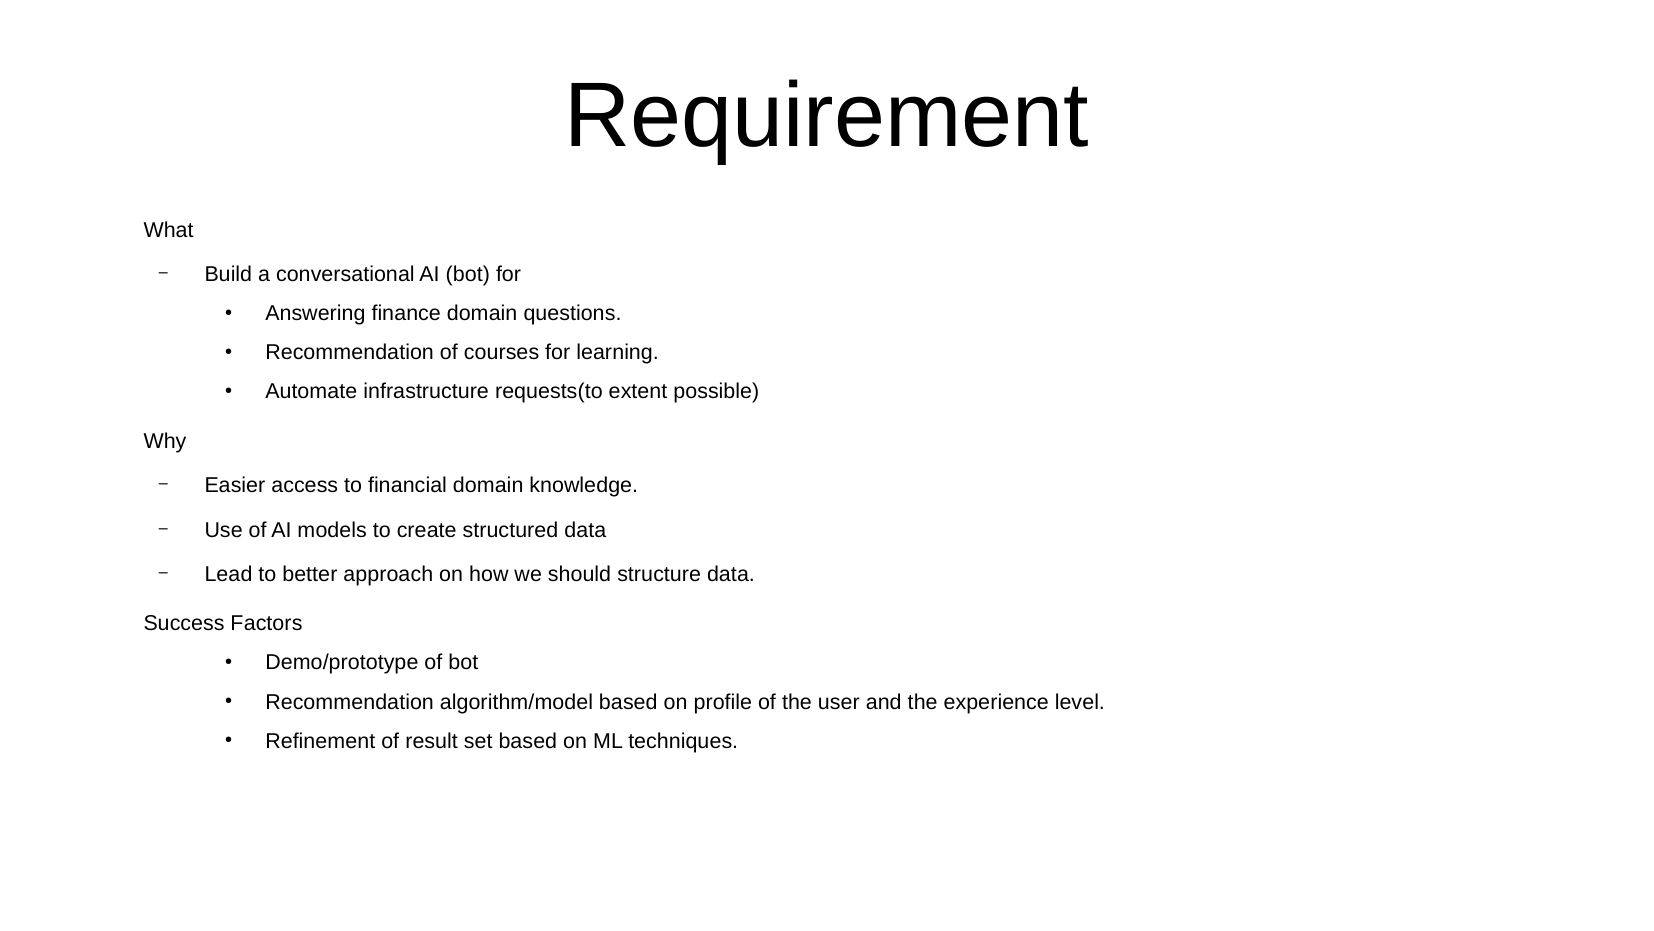

# Requirement
What
Build a conversational AI (bot) for
Answering finance domain questions.
Recommendation of courses for learning.
Automate infrastructure requests(to extent possible)
Why
Easier access to financial domain knowledge.
Use of AI models to create structured data
Lead to better approach on how we should structure data.
Success Factors
Demo/prototype of bot
Recommendation algorithm/model based on profile of the user and the experience level.
Refinement of result set based on ML techniques.